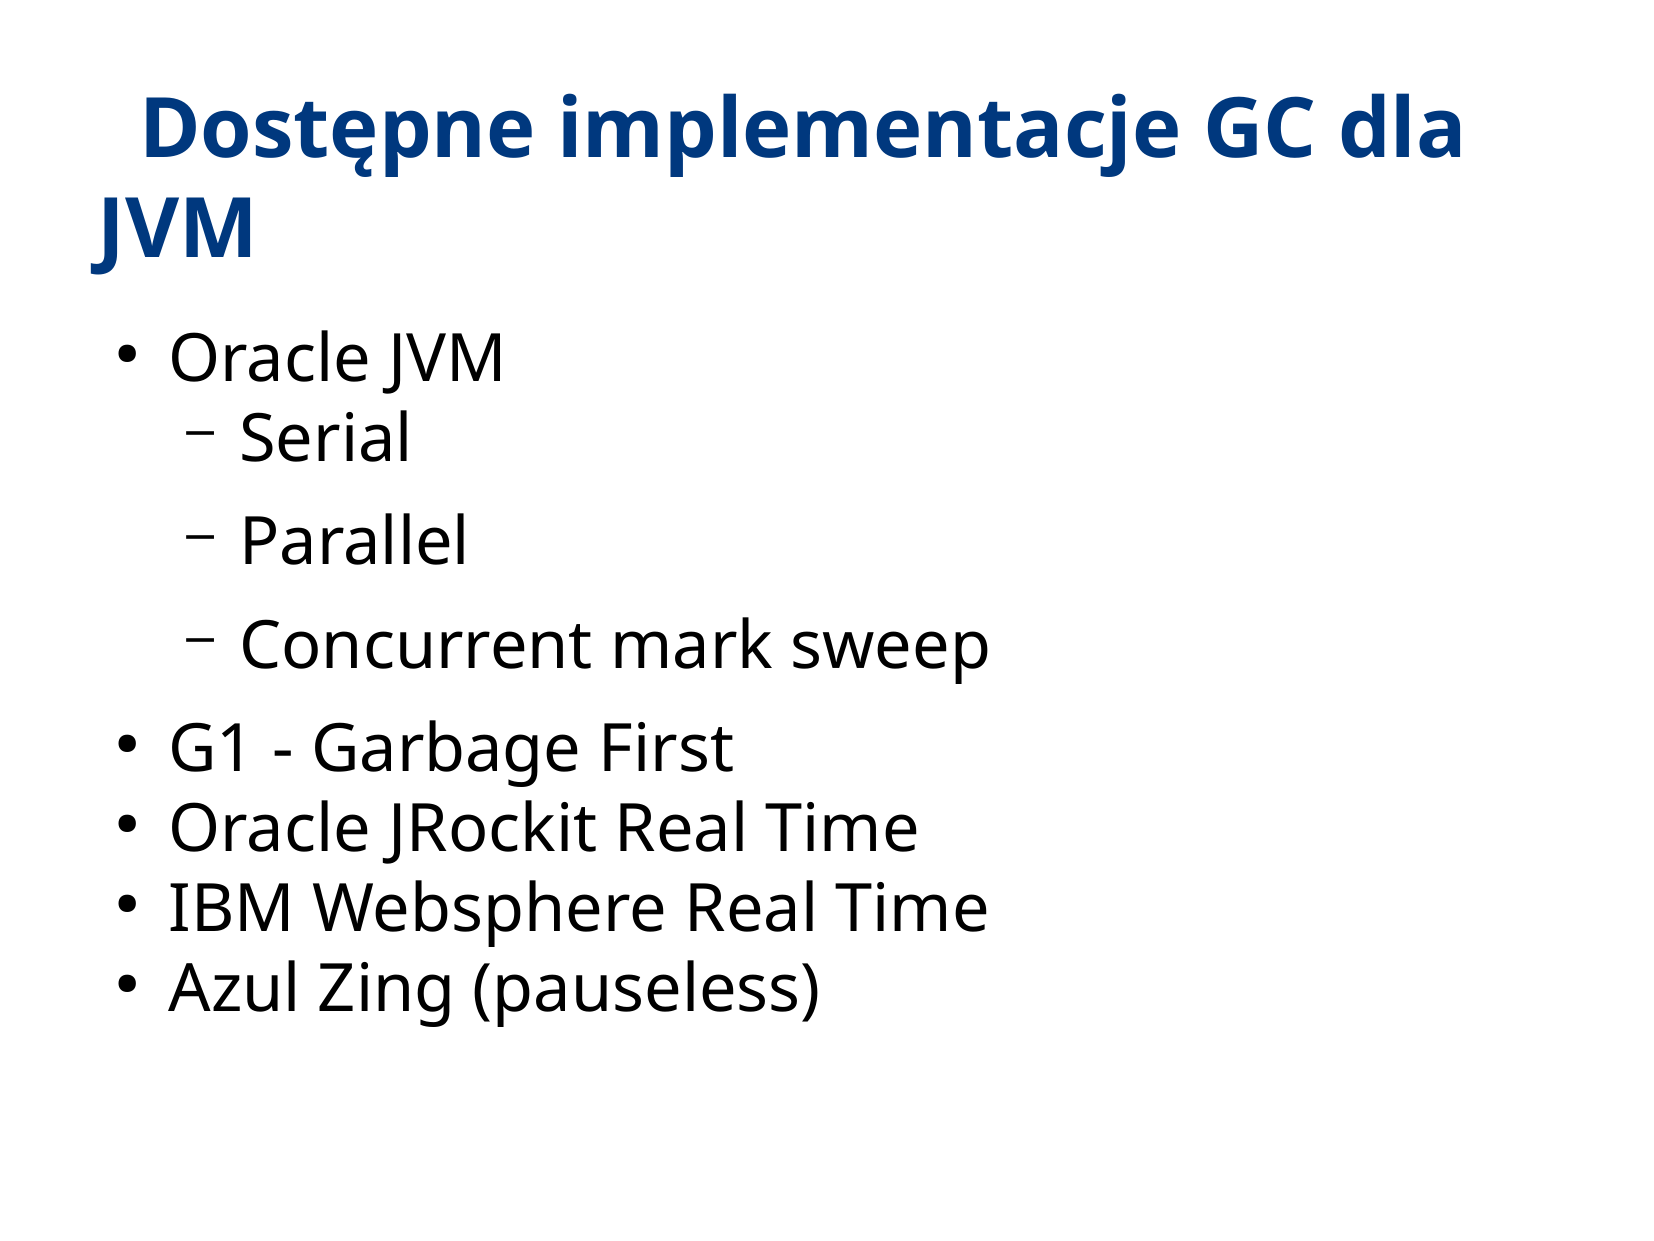

# Dostępne implementacje GC dla JVM
Oracle JVM
Serial
Parallel
Concurrent mark sweep
G1 - Garbage First
Oracle JRockit Real Time
IBM Websphere Real Time
Azul Zing (pauseless)